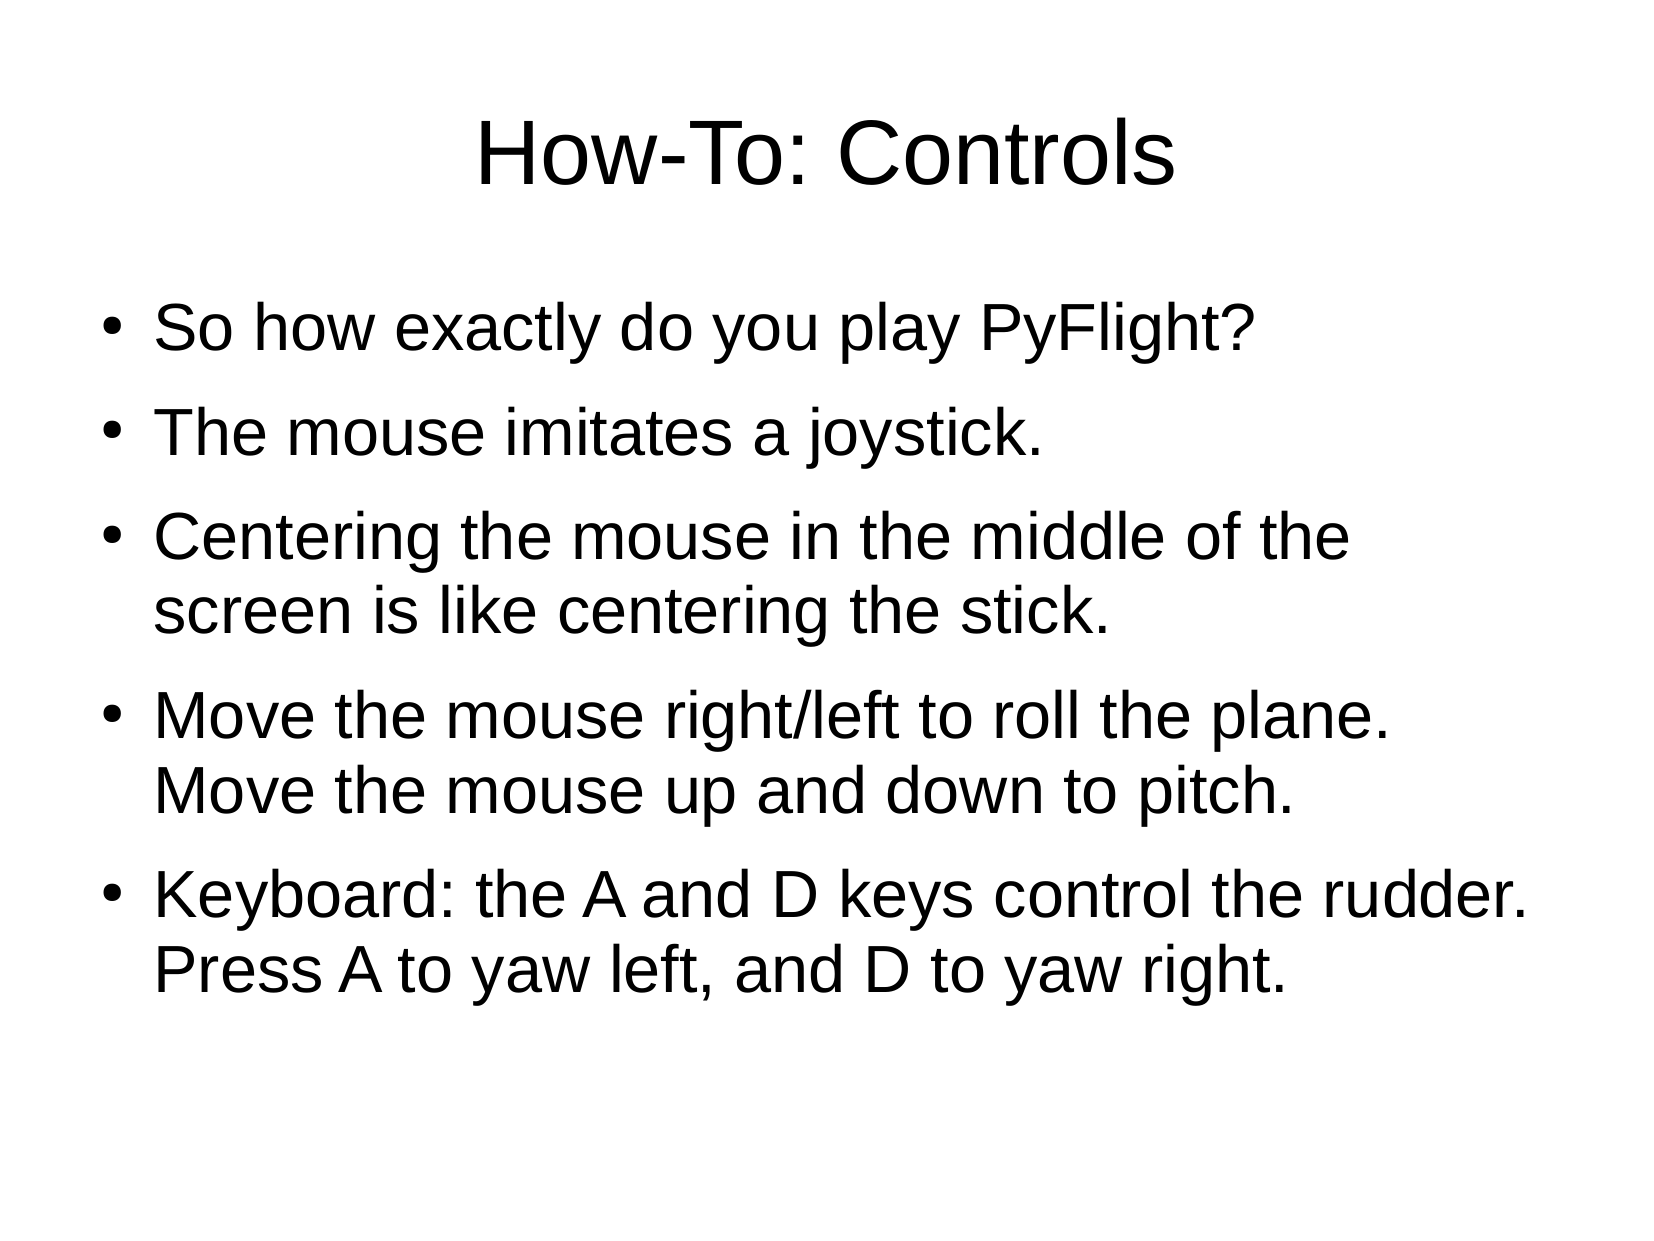

# How-To: Controls
So how exactly do you play PyFlight?
The mouse imitates a joystick.
Centering the mouse in the middle of the screen is like centering the stick.
Move the mouse right/left to roll the plane. Move the mouse up and down to pitch.
Keyboard: the A and D keys control the rudder. Press A to yaw left, and D to yaw right.